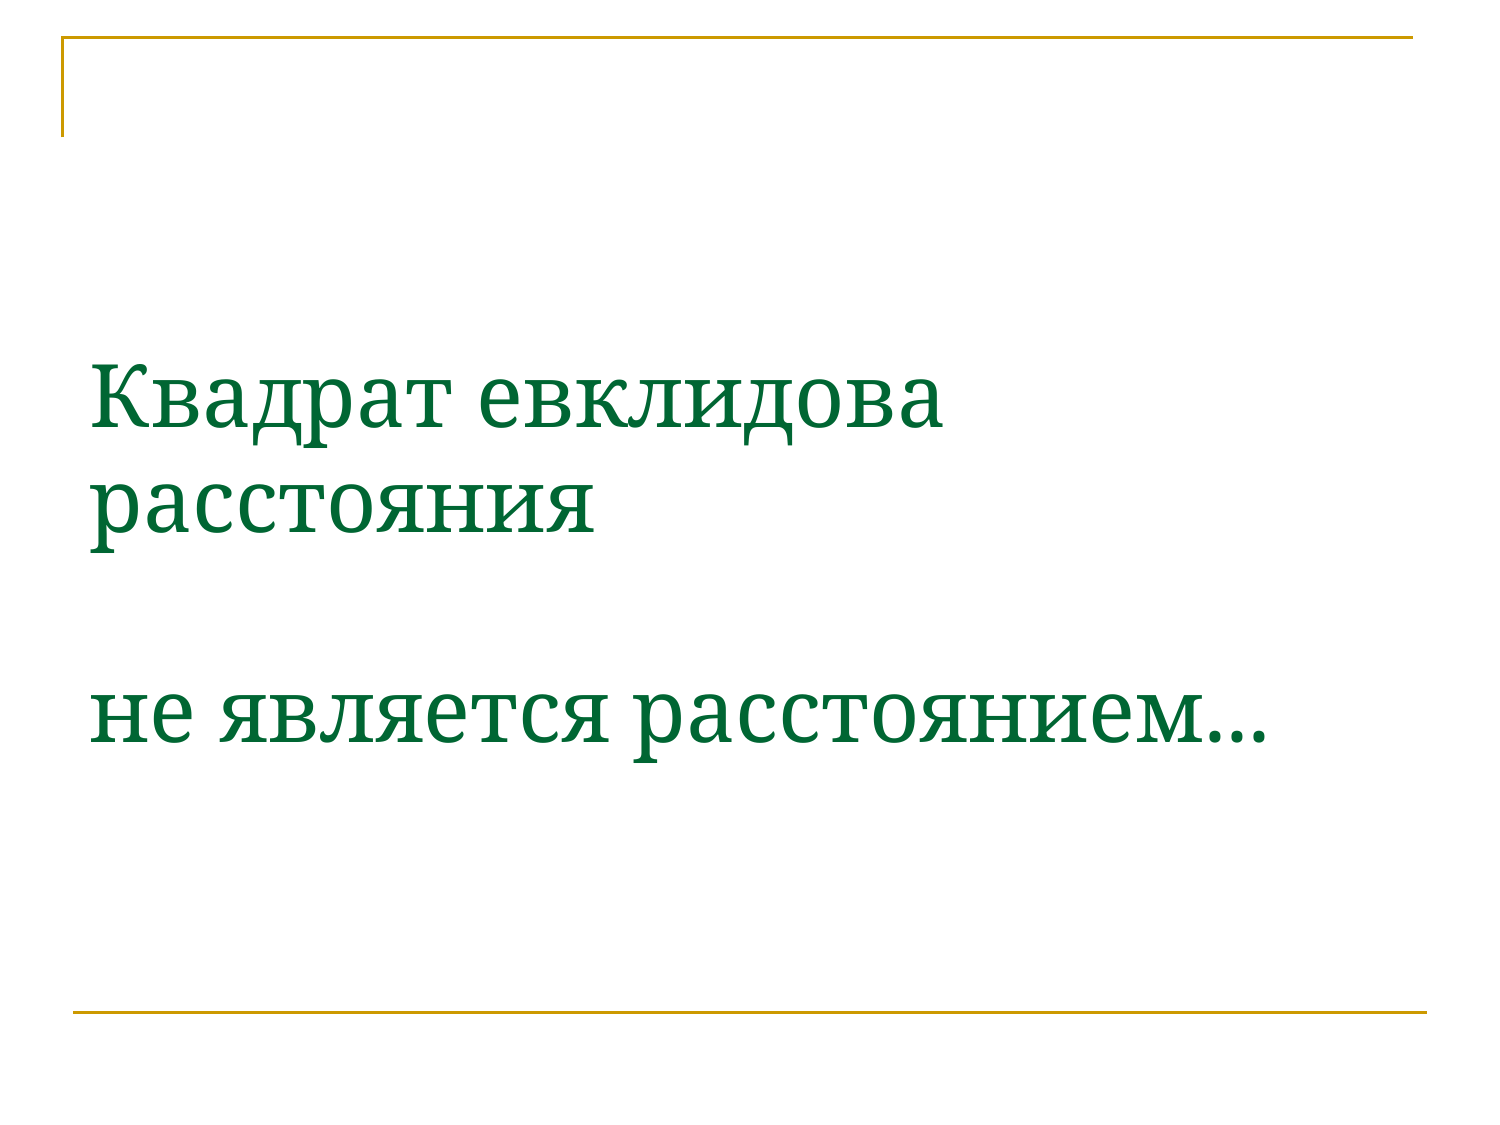

# Квадрат евклидова расстояния не является расстоянием...